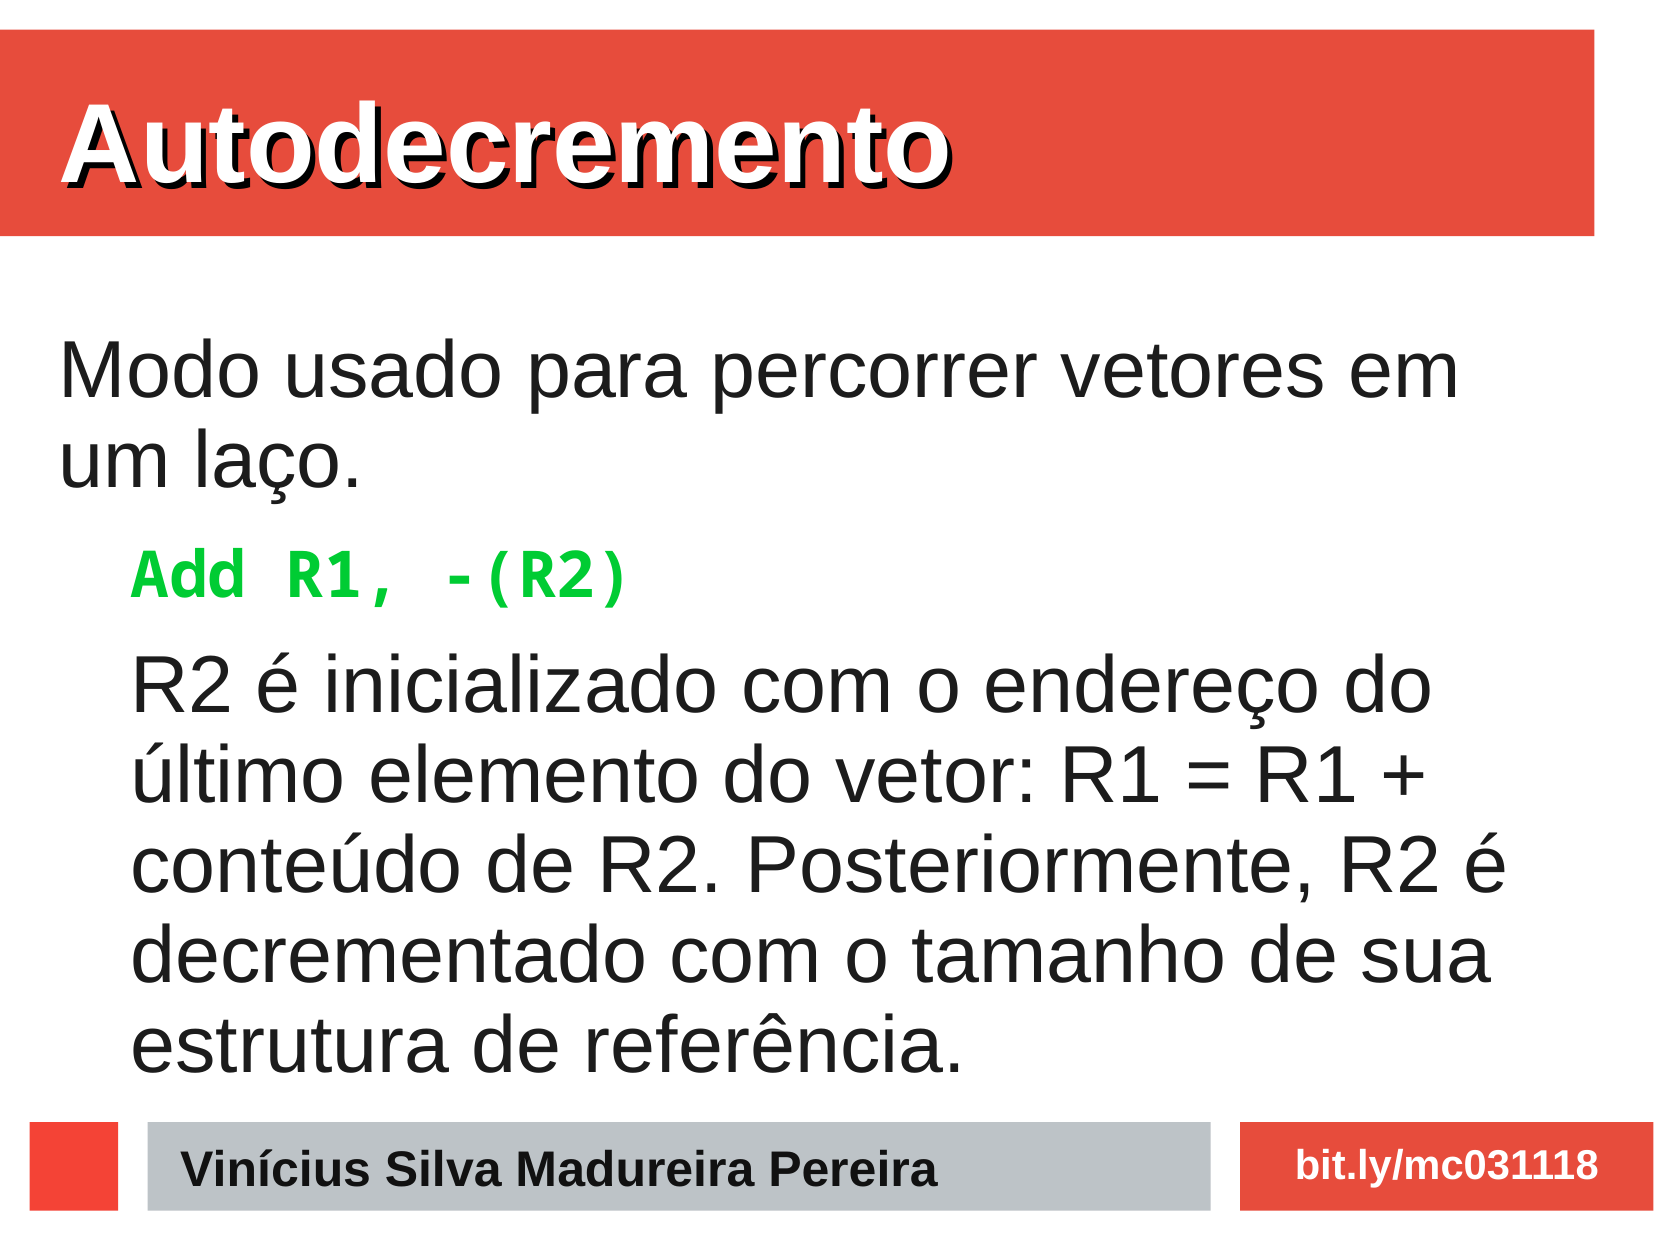

# Autodecremento
Modo usado para percorrer vetores em um laço.
Add R1, -(R2)
R2 é inicializado com o endereço do último elemento do vetor: R1 = R1 + conteúdo de R2. Posteriormente, R2 é decrementado com o tamanho de sua estrutura de referência.
Vinícius Silva Madureira Pereira
bit.ly/mc031118